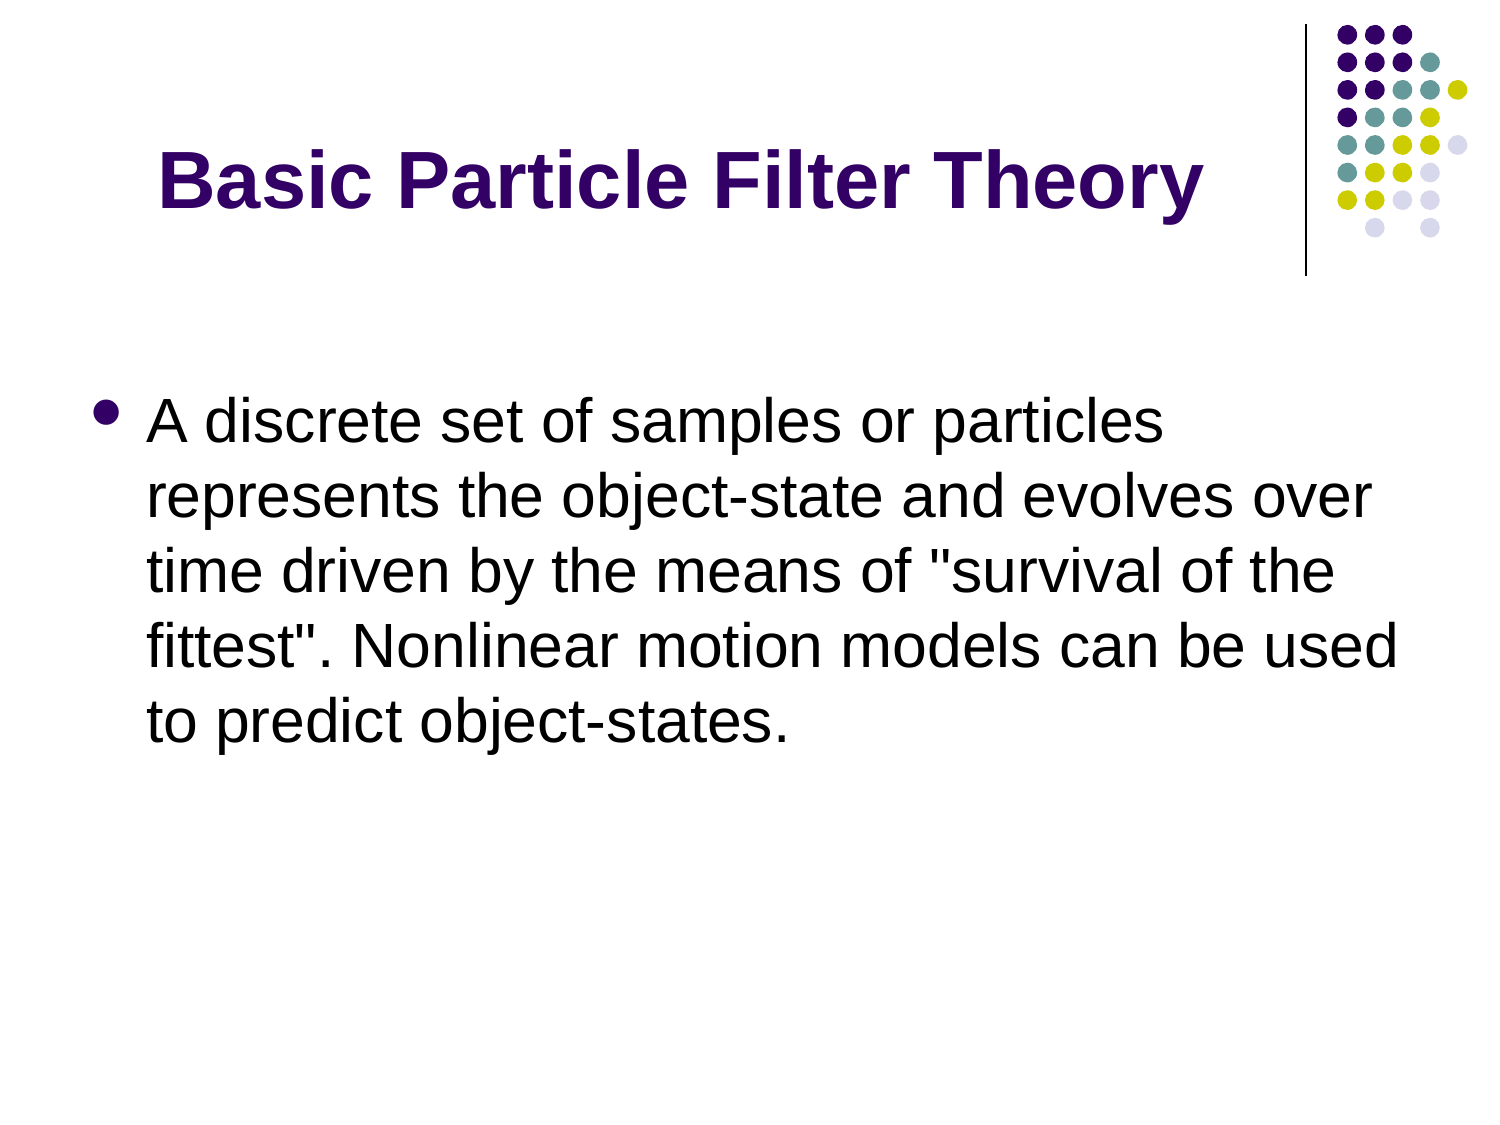

# Basic Particle Filter Theory
A discrete set of samples or particles represents the object-state and evolves over time driven by the means of "survival of the fittest". Nonlinear motion models can be used to predict object-states.